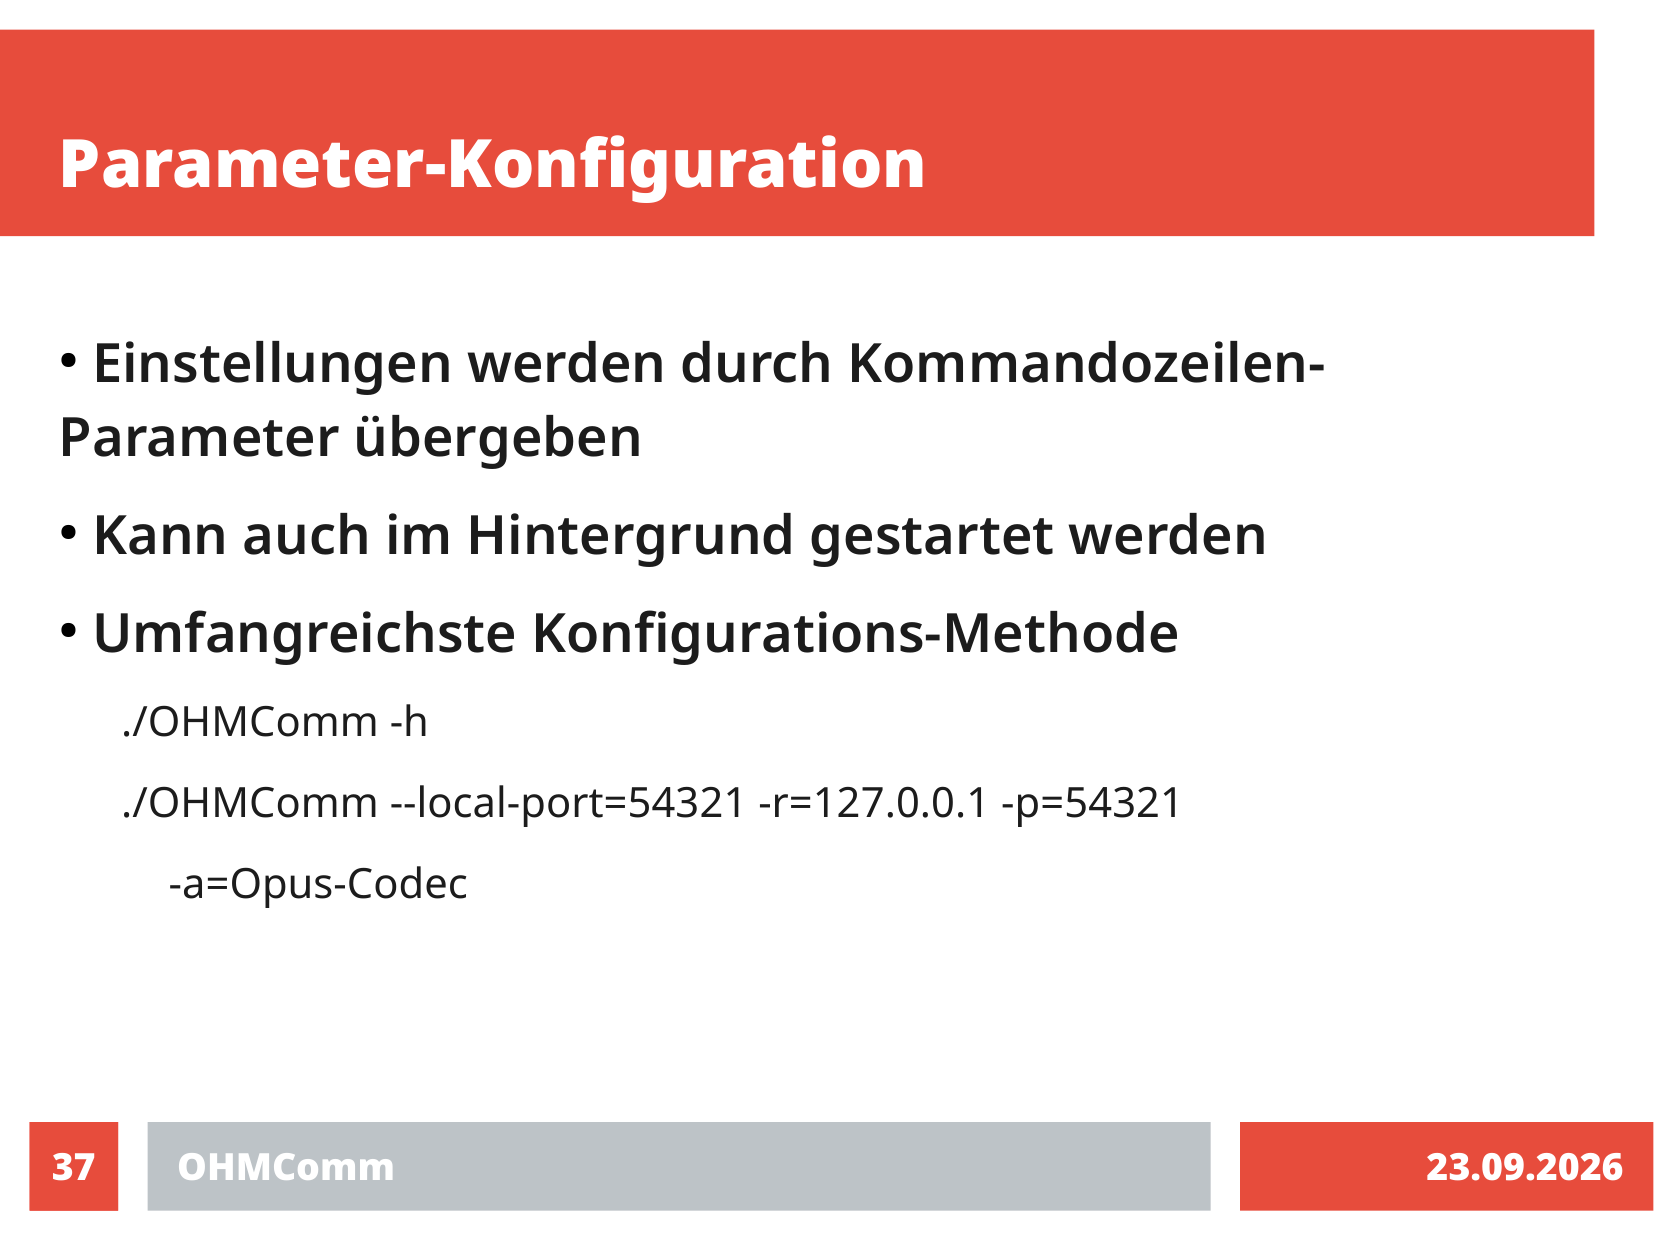

# Parameter-Konfiguration
 Einstellungen werden durch Kommandozeilen-Parameter übergeben
 Kann auch im Hintergrund gestartet werden
 Umfangreichste Konfigurations-Methode
./OHMComm -h
./OHMComm --local-port=54321 -r=127.0.0.1 -p=54321
-a=Opus-Codec
37
OHMComm